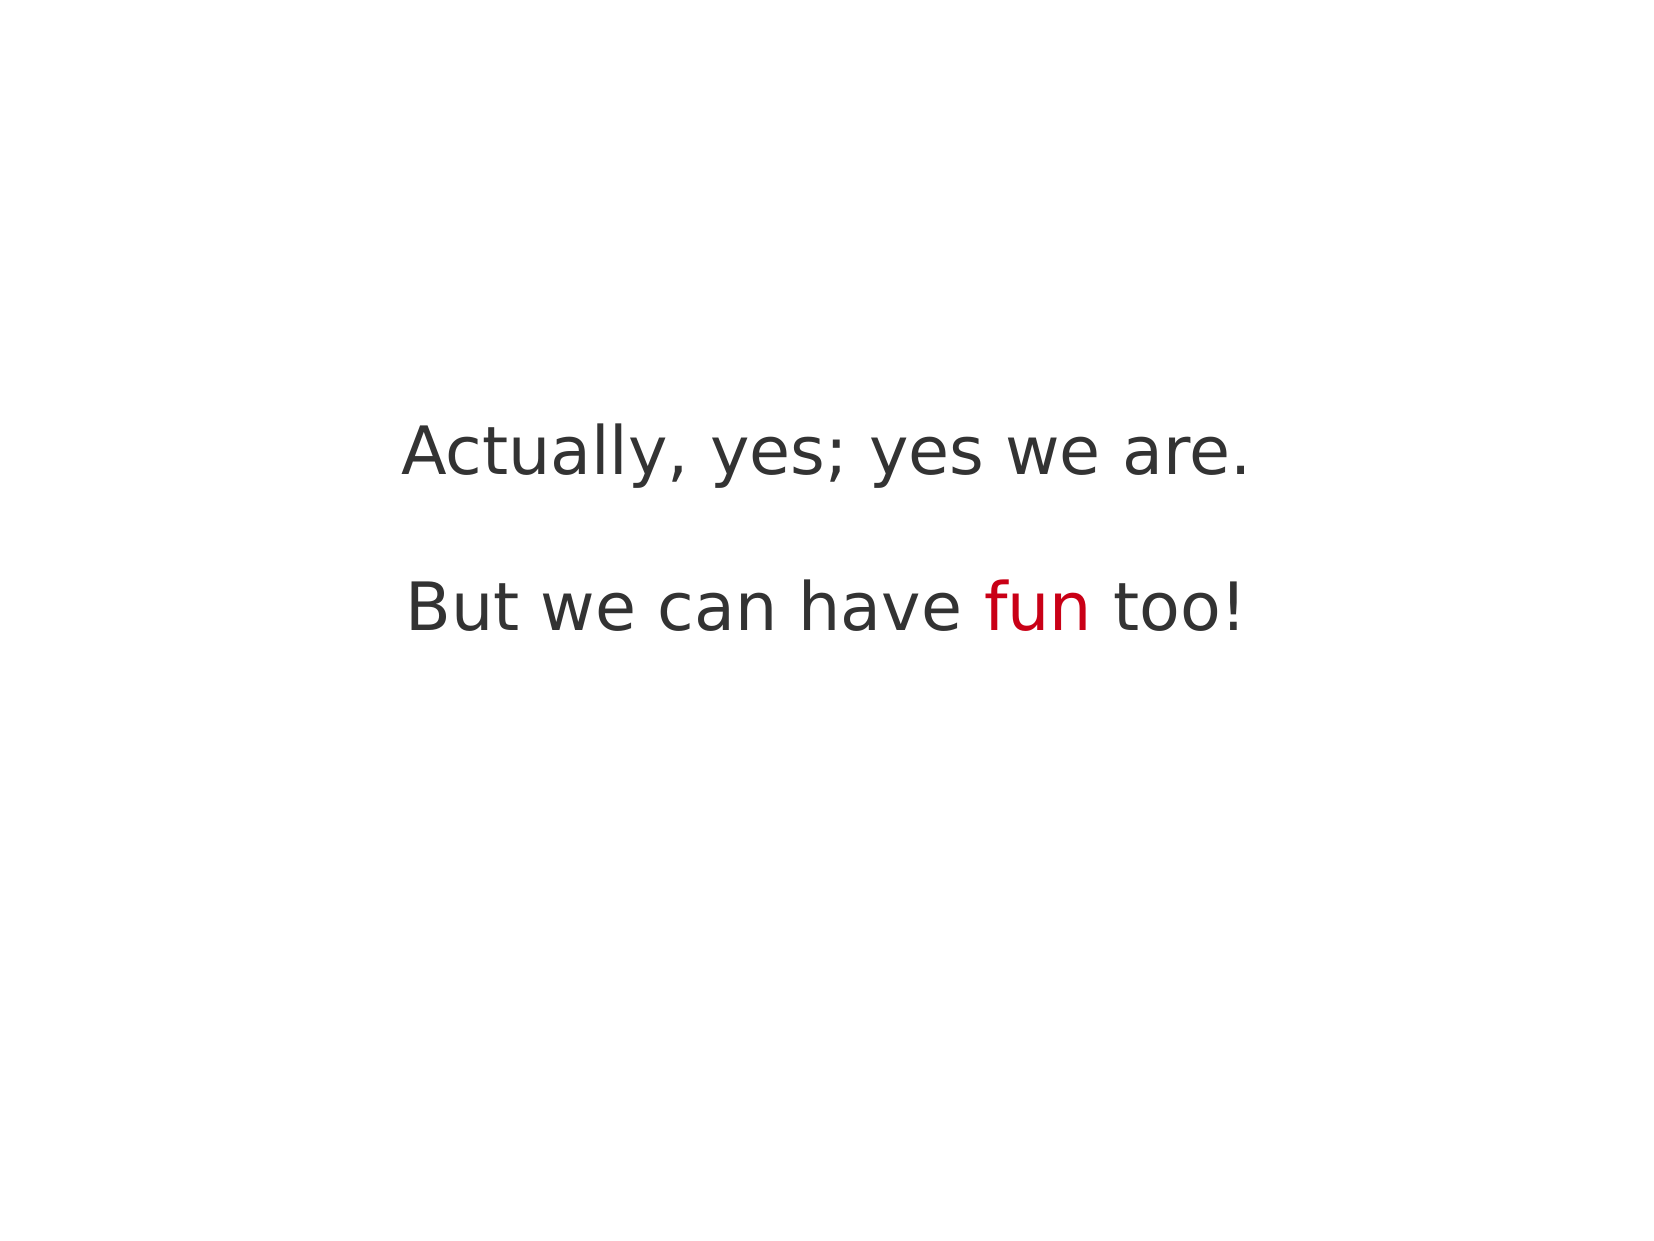

# Actually, yes; yes we are.
But we can have fun too!